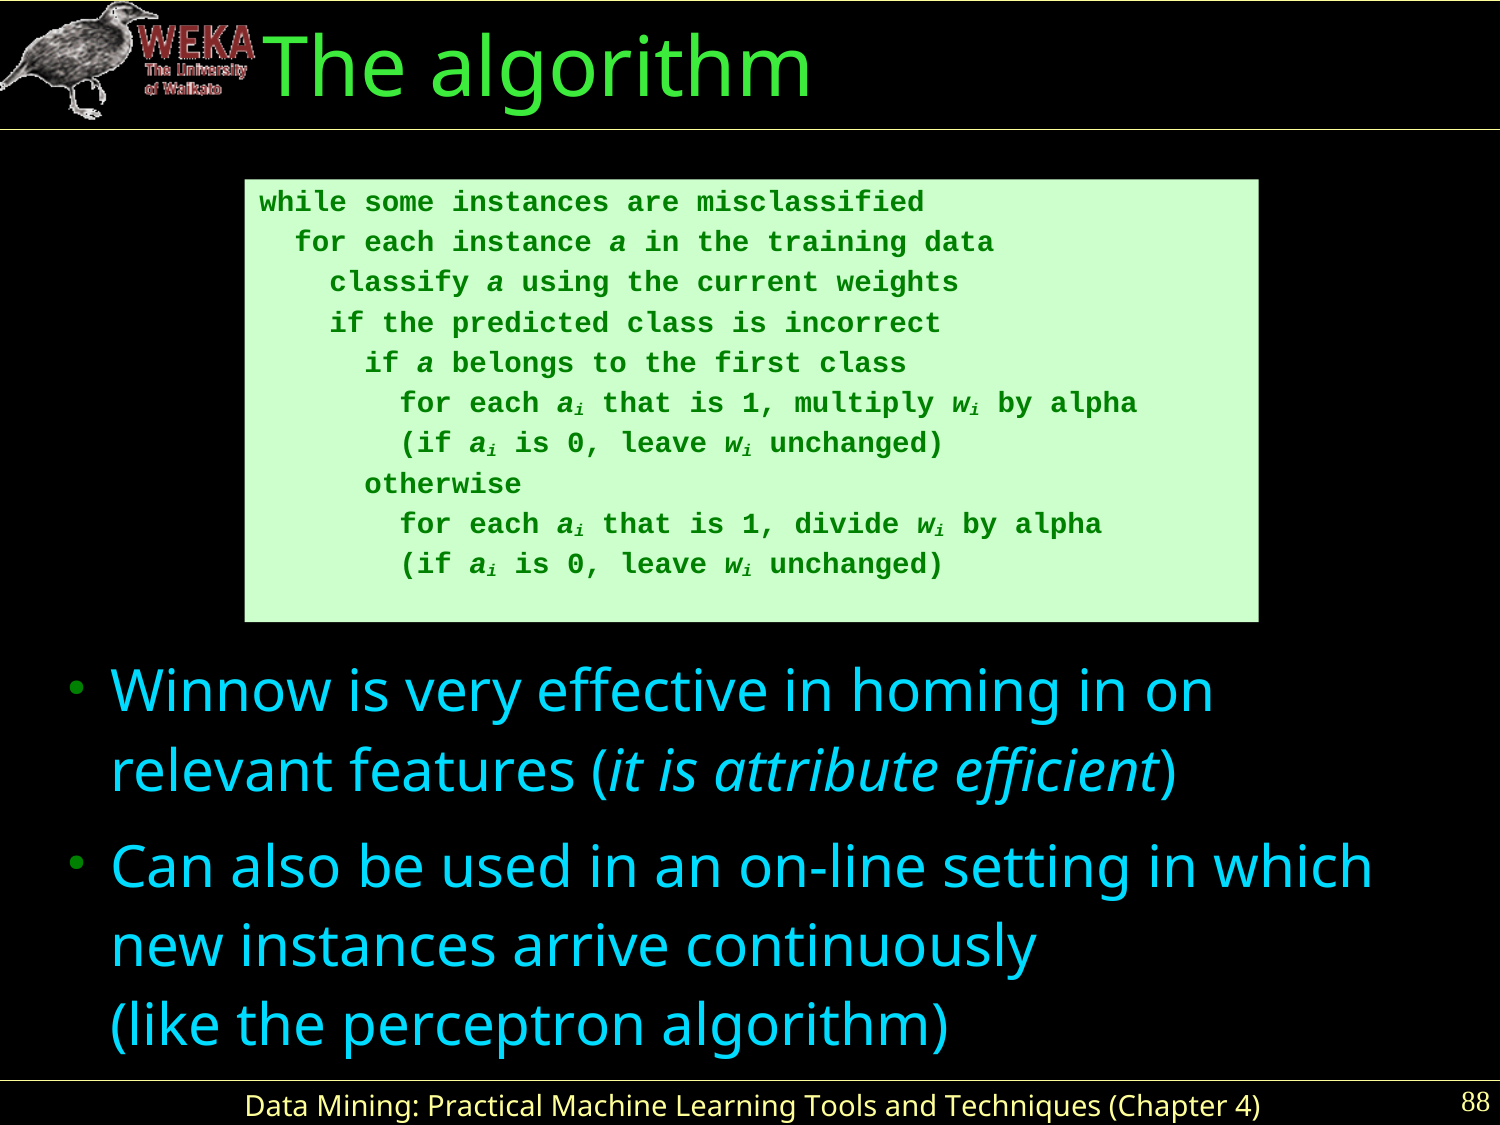

# The algorithm
while some instances are misclassified
 for each instance a in the training data
 classify a using the current weights
 if the predicted class is incorrect
 if a belongs to the first class
 for each ai that is 1, multiply wi by alpha
 (if ai is 0, leave wi unchanged)
 otherwise
 for each ai that is 1, divide wi by alpha
 (if ai is 0, leave wi unchanged)
Winnow is very effective in homing in on relevant features (it is attribute efficient)
Can also be used in an on-line setting in which new instances arrive continuously
(like the perceptron algorithm)
Data Mining: Practical Machine Learning Tools and Techniques (Chapter 4)
88